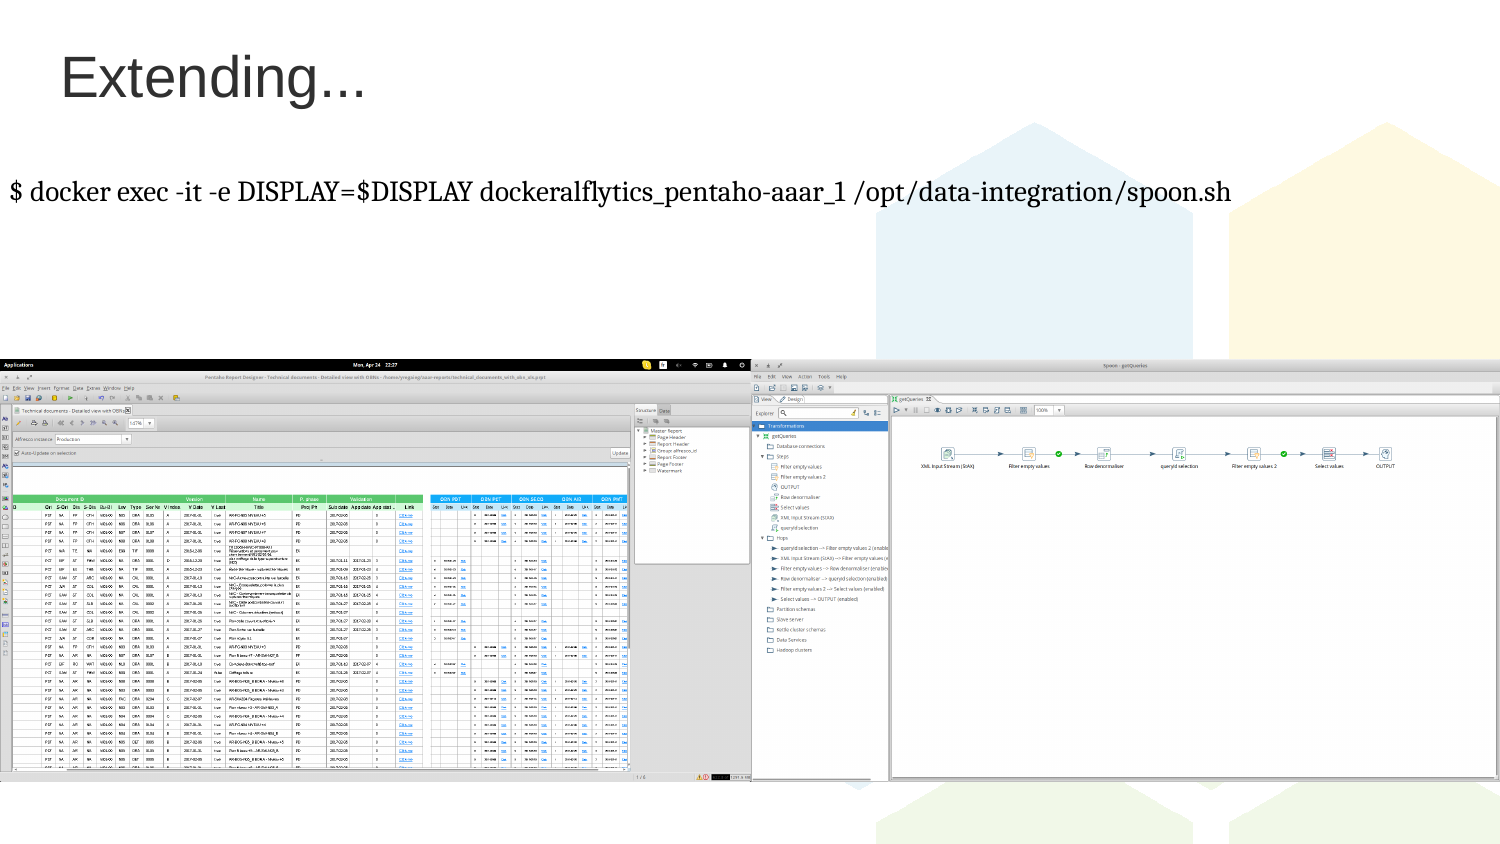

# Extending...
$ docker exec -it -e DISPLAY=$DISPLAY dockeralflytics_pentaho-aaar_1 /opt/data-integration/spoon.sh